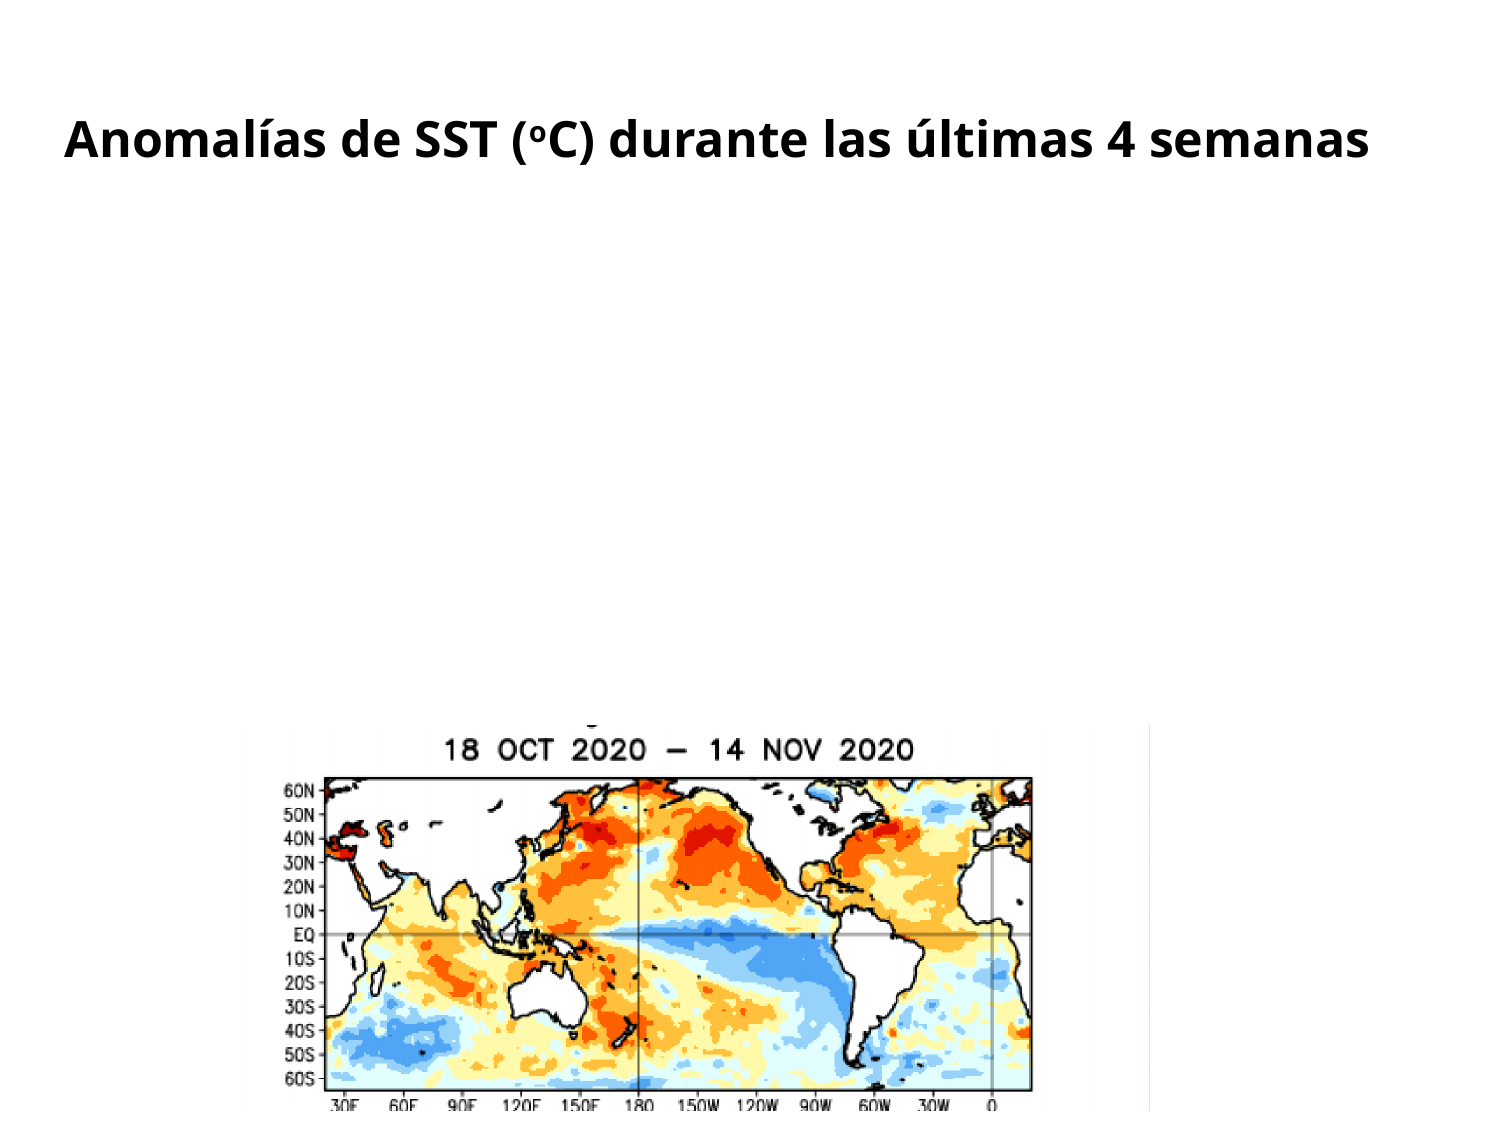

Anomalías de SST (oC) durante las últimas 4 semanas